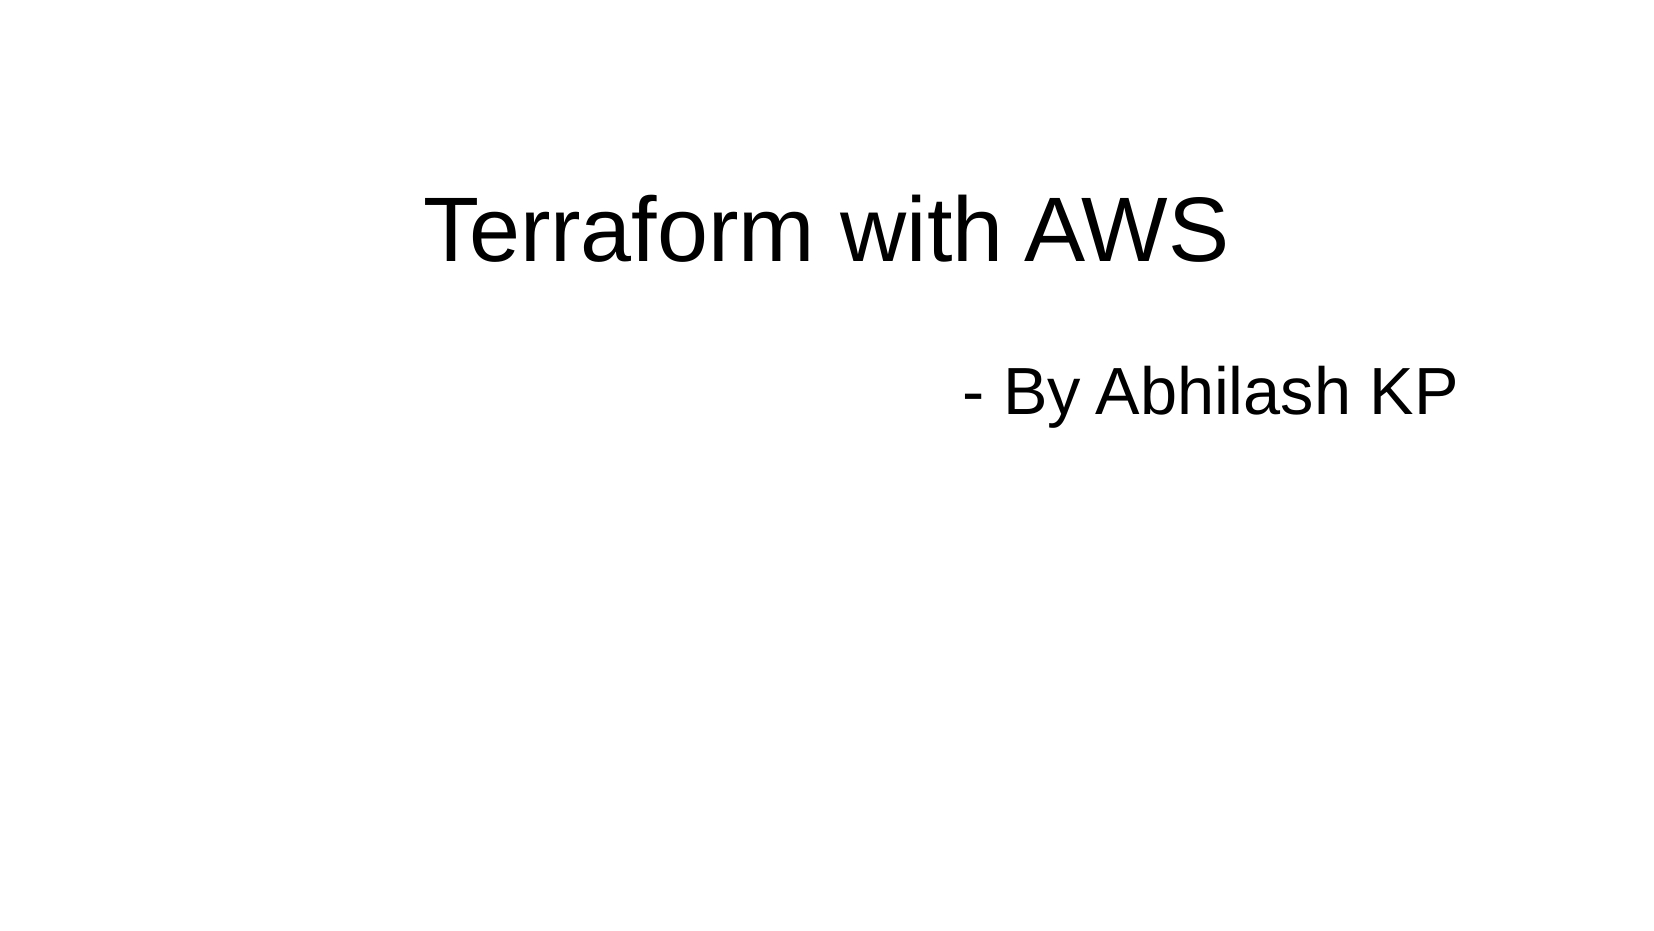

# Terraform with AWS
- By Abhilash KP